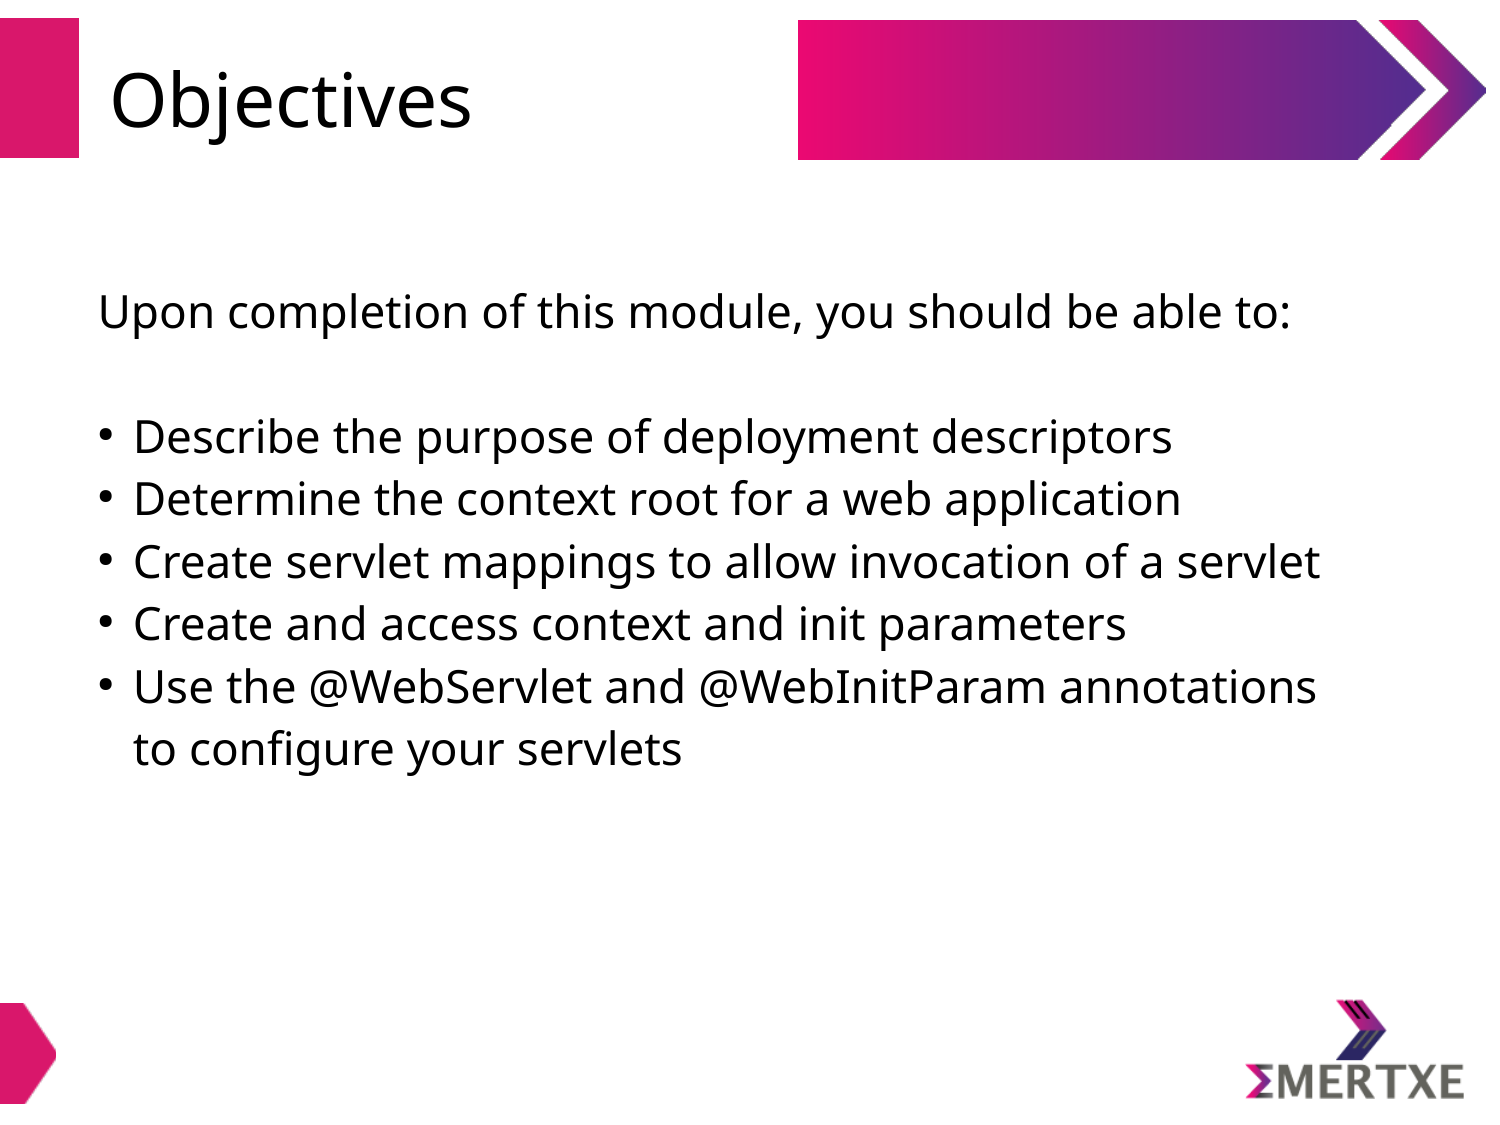

Objectives
Upon completion of this module, you should be able to:
Describe the purpose of deployment descriptors
Determine the context root for a web application
Create servlet mappings to allow invocation of a servlet
Create and access context and init parameters
Use the @WebServlet and @WebInitParam annotations to configure your servlets